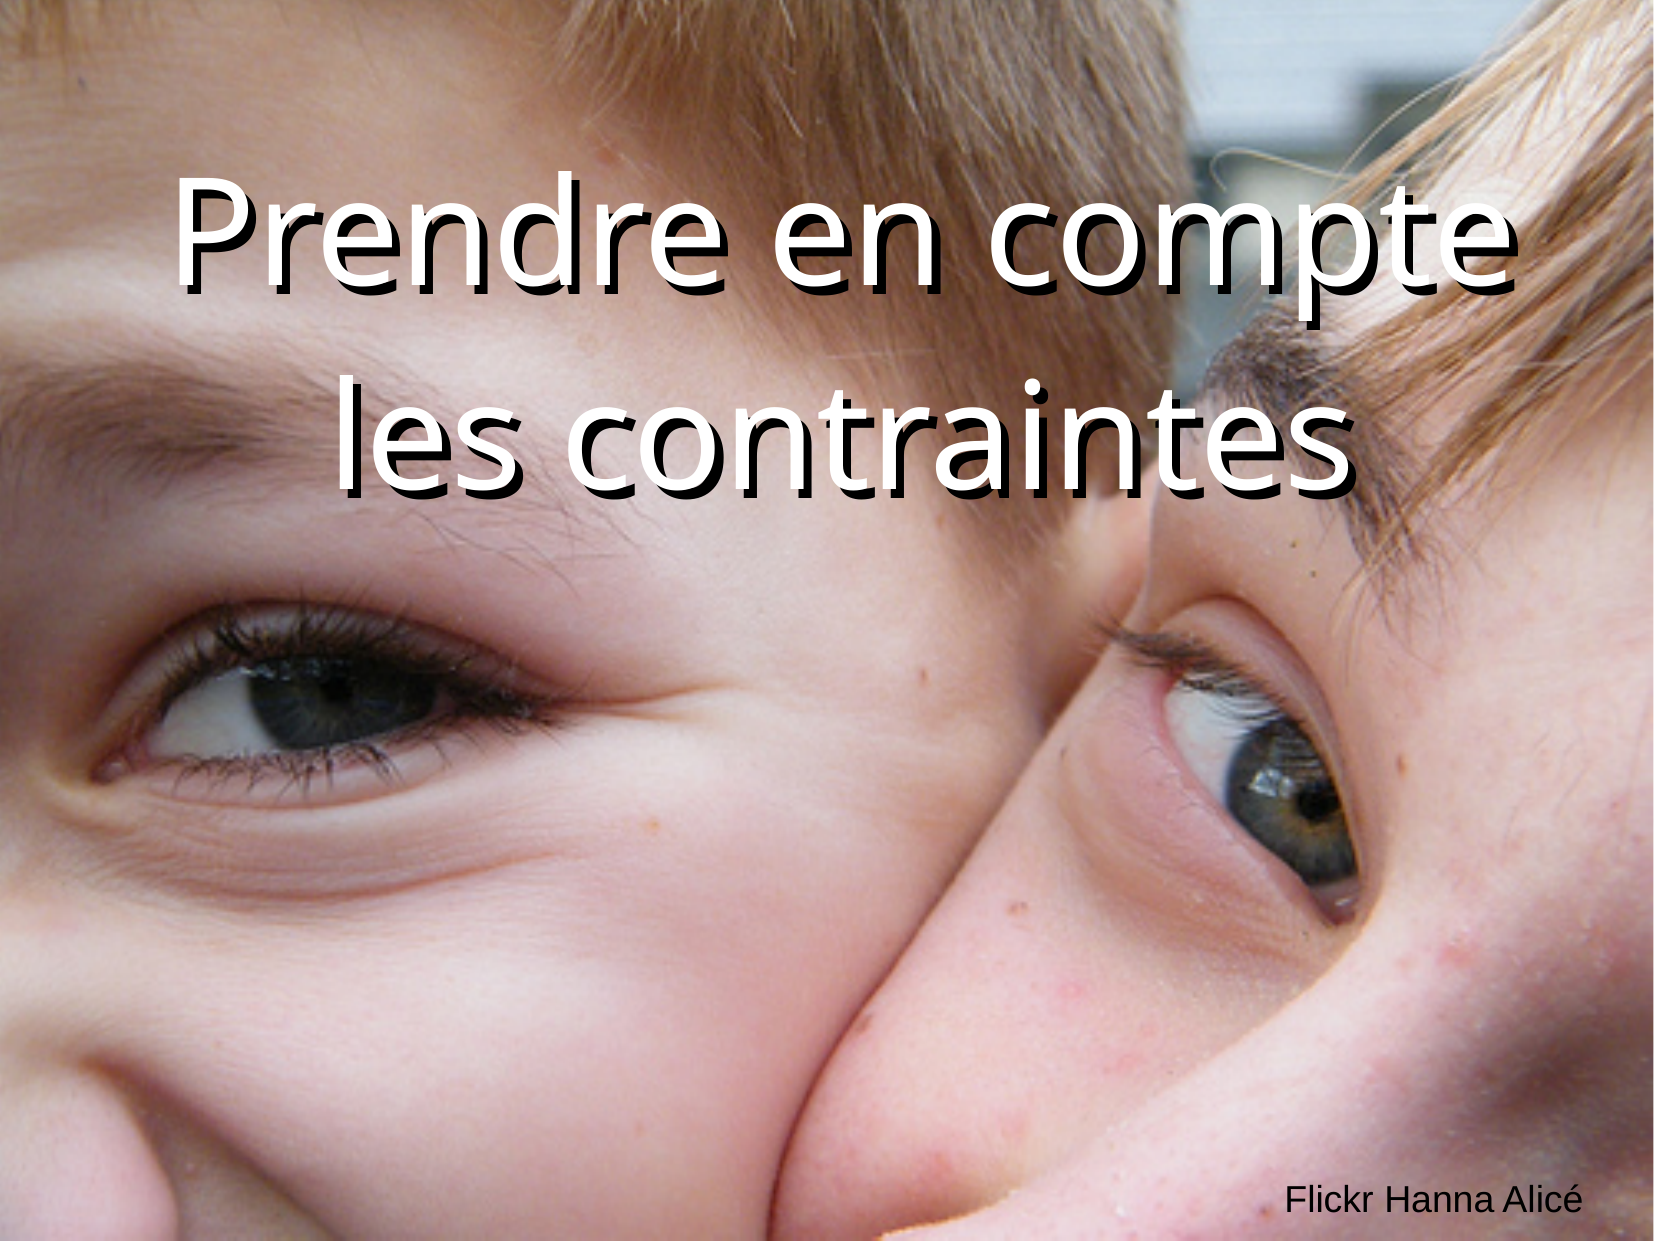

Prendre en compte les contraintes
Flickr Hanna Alicé